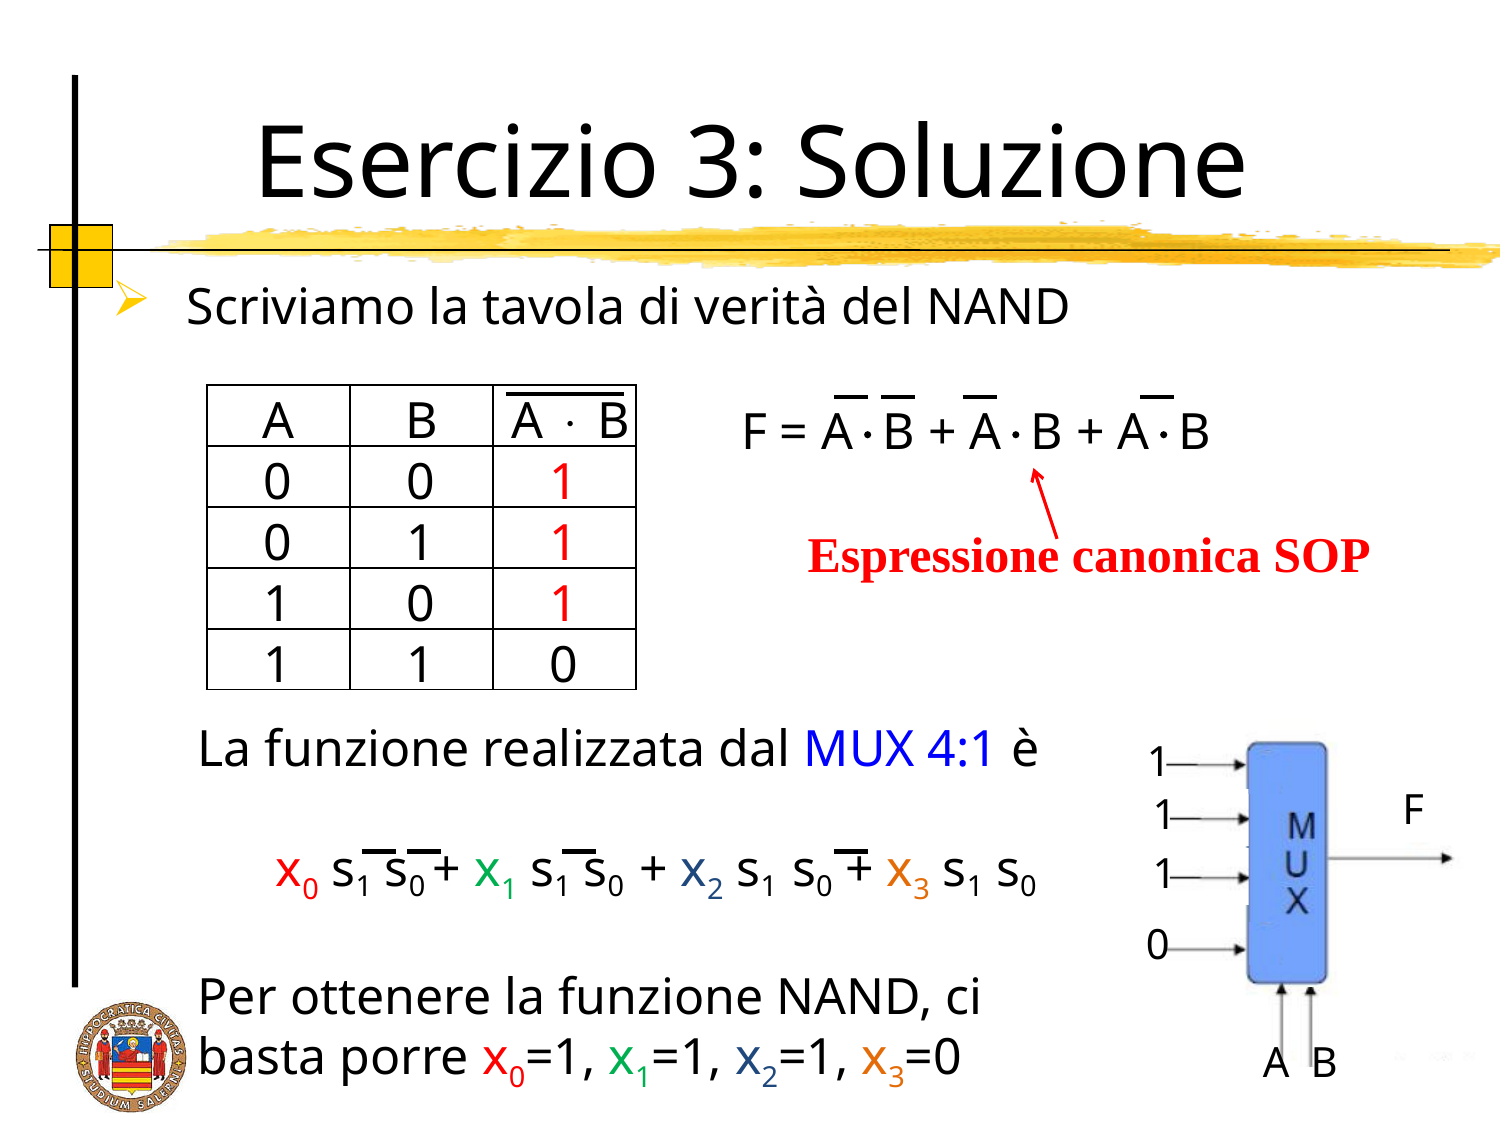

# Esercizio 3: Soluzione
Scriviamo la tavola di verità del NAND
| A | B | A  B |
| --- | --- | --- |
| 0 | 0 | 1 |
| 0 | 1 | 1 |
| 1 | 0 | 1 |
| 1 | 1 | 0 |
F = AB + AB + AB
Espressione canonica SOP
La funzione realizzata dal MUX 4:1 è
 x0 s1 s0 + x1 s1 s0 + x2 s1 s0 + x3 s1 s0
Per ottenere la funzione NAND, ci
basta porre x0=1, x1=1, x2=1, x3=0
1
F
1
1
0
A
B